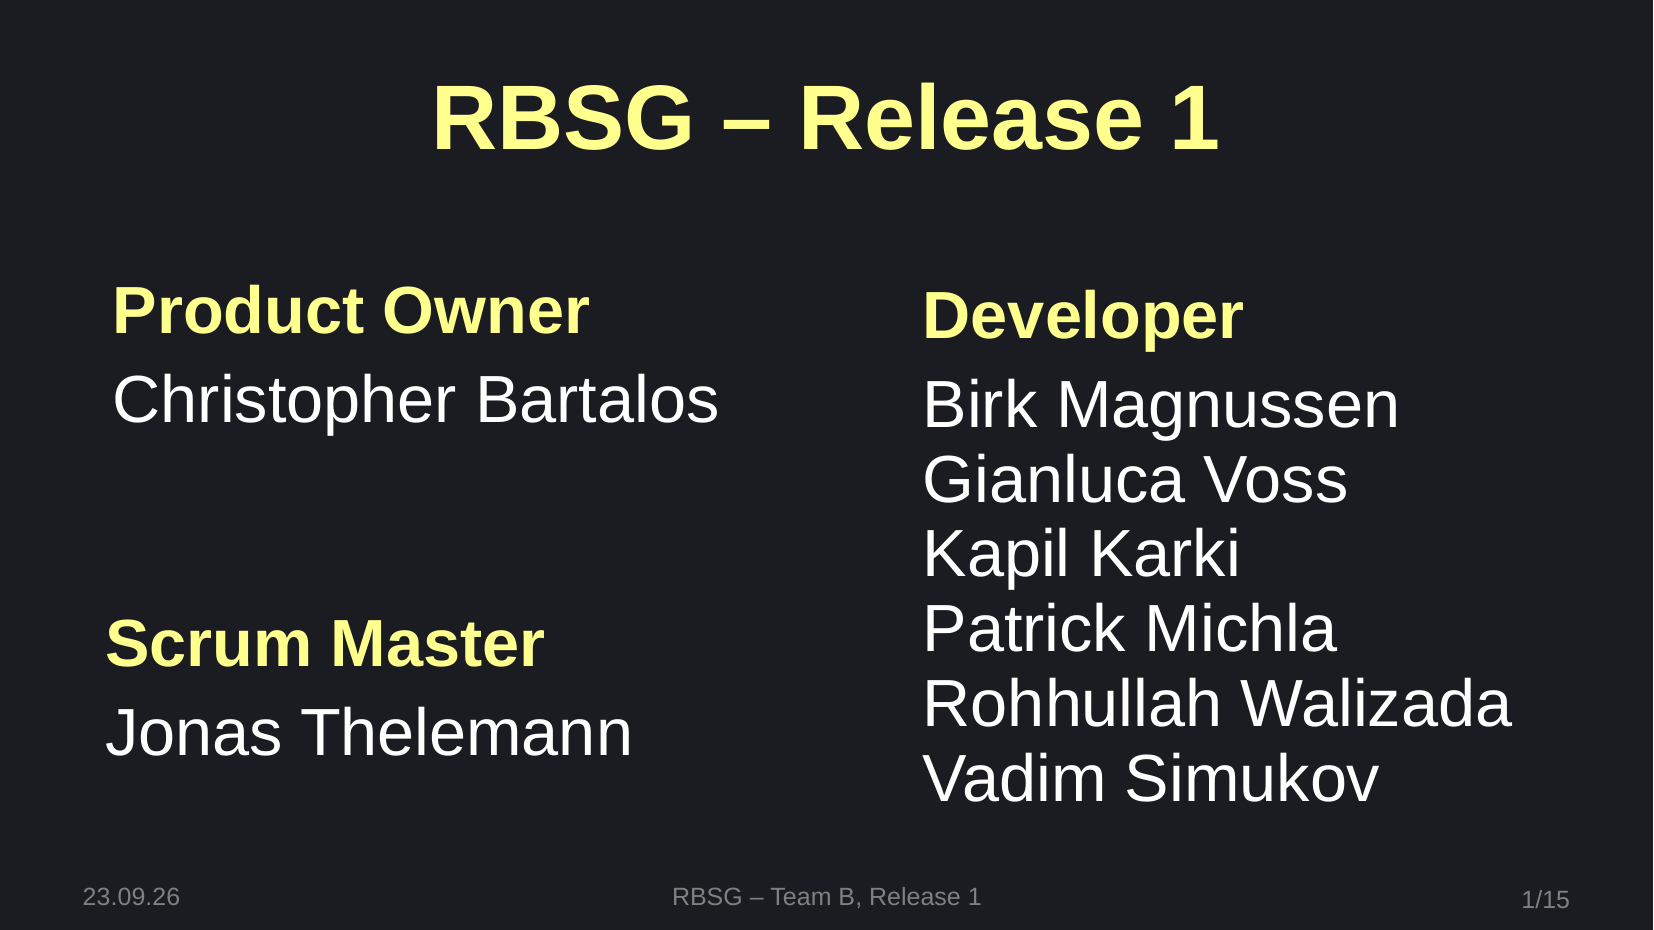

# RBSG – Release 1
Product Owner
Christopher Bartalos
Developer
Birk Magnussen
Gianluca Voss
Kapil Karki
Patrick Michla
Rohhullah Walizada
Vadim Simukov
Scrum Master
Jonas Thelemann
RBSG – Team B, Release 1
1